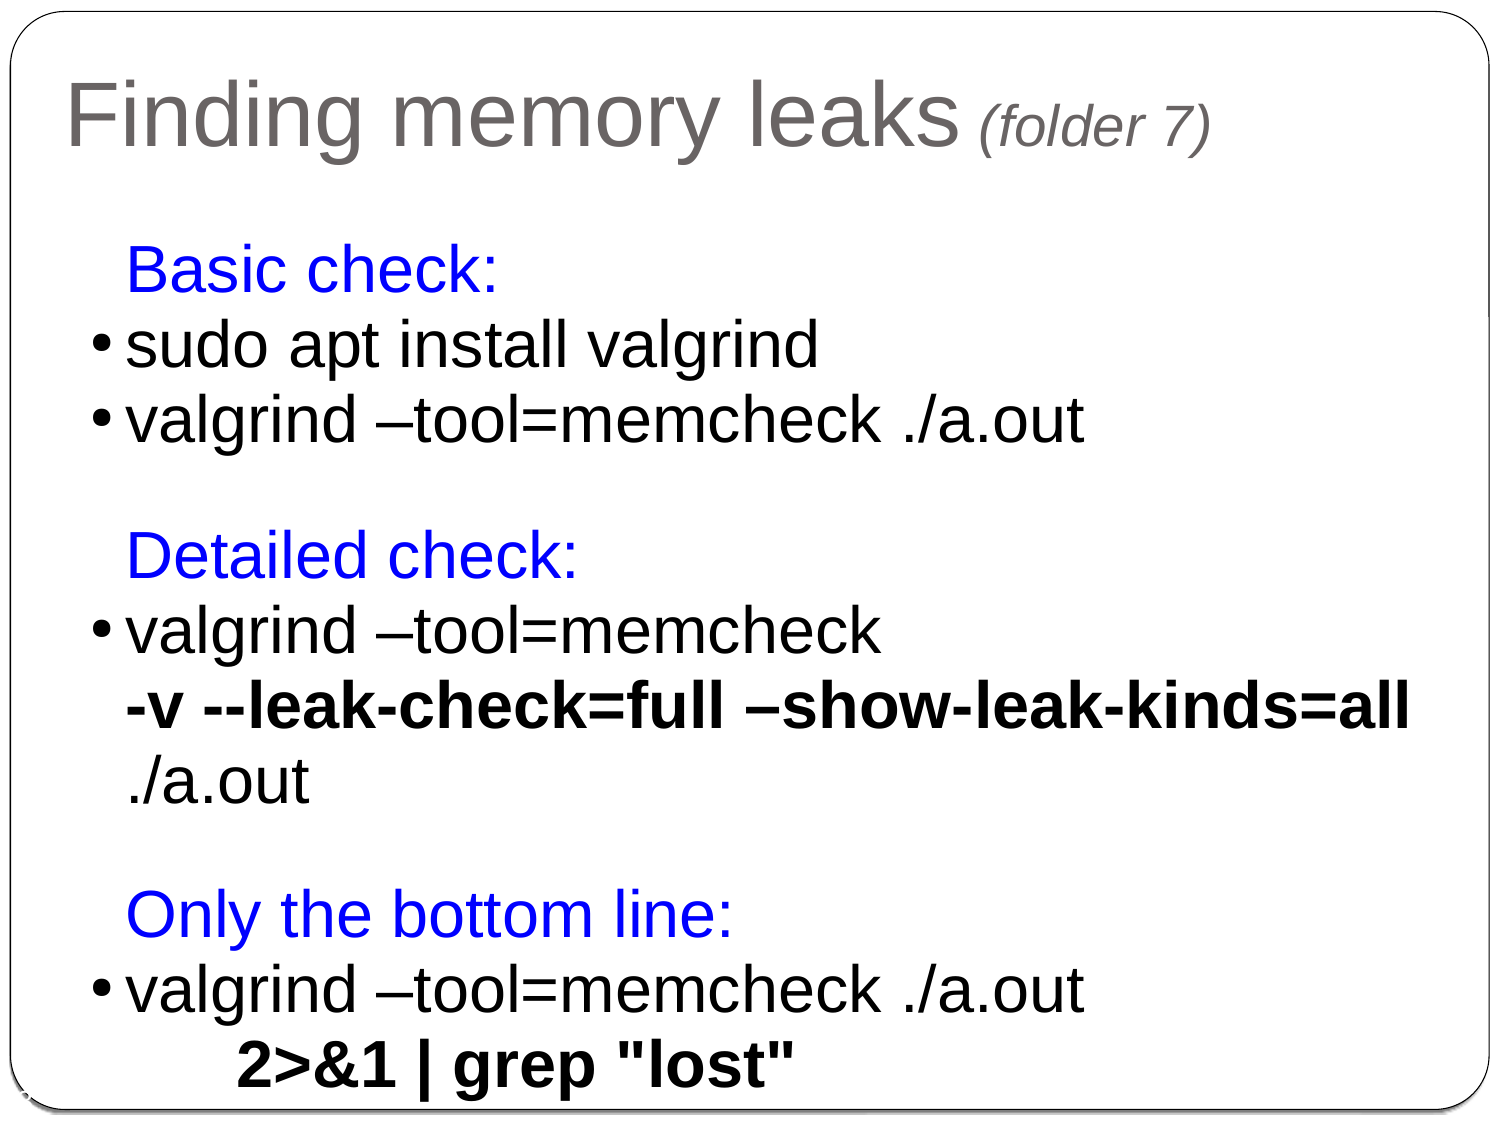

# Finding memory leaks (folder 7)
Basic check:
sudo apt install valgrind
valgrind –tool=memcheck ./a.out
Detailed check:
valgrind –tool=memcheck
-v --leak-check=full –show-leak-kinds=all ./a.out
Only the bottom line:
valgrind –tool=memcheck ./a.out
 2>&1 | grep "lost"